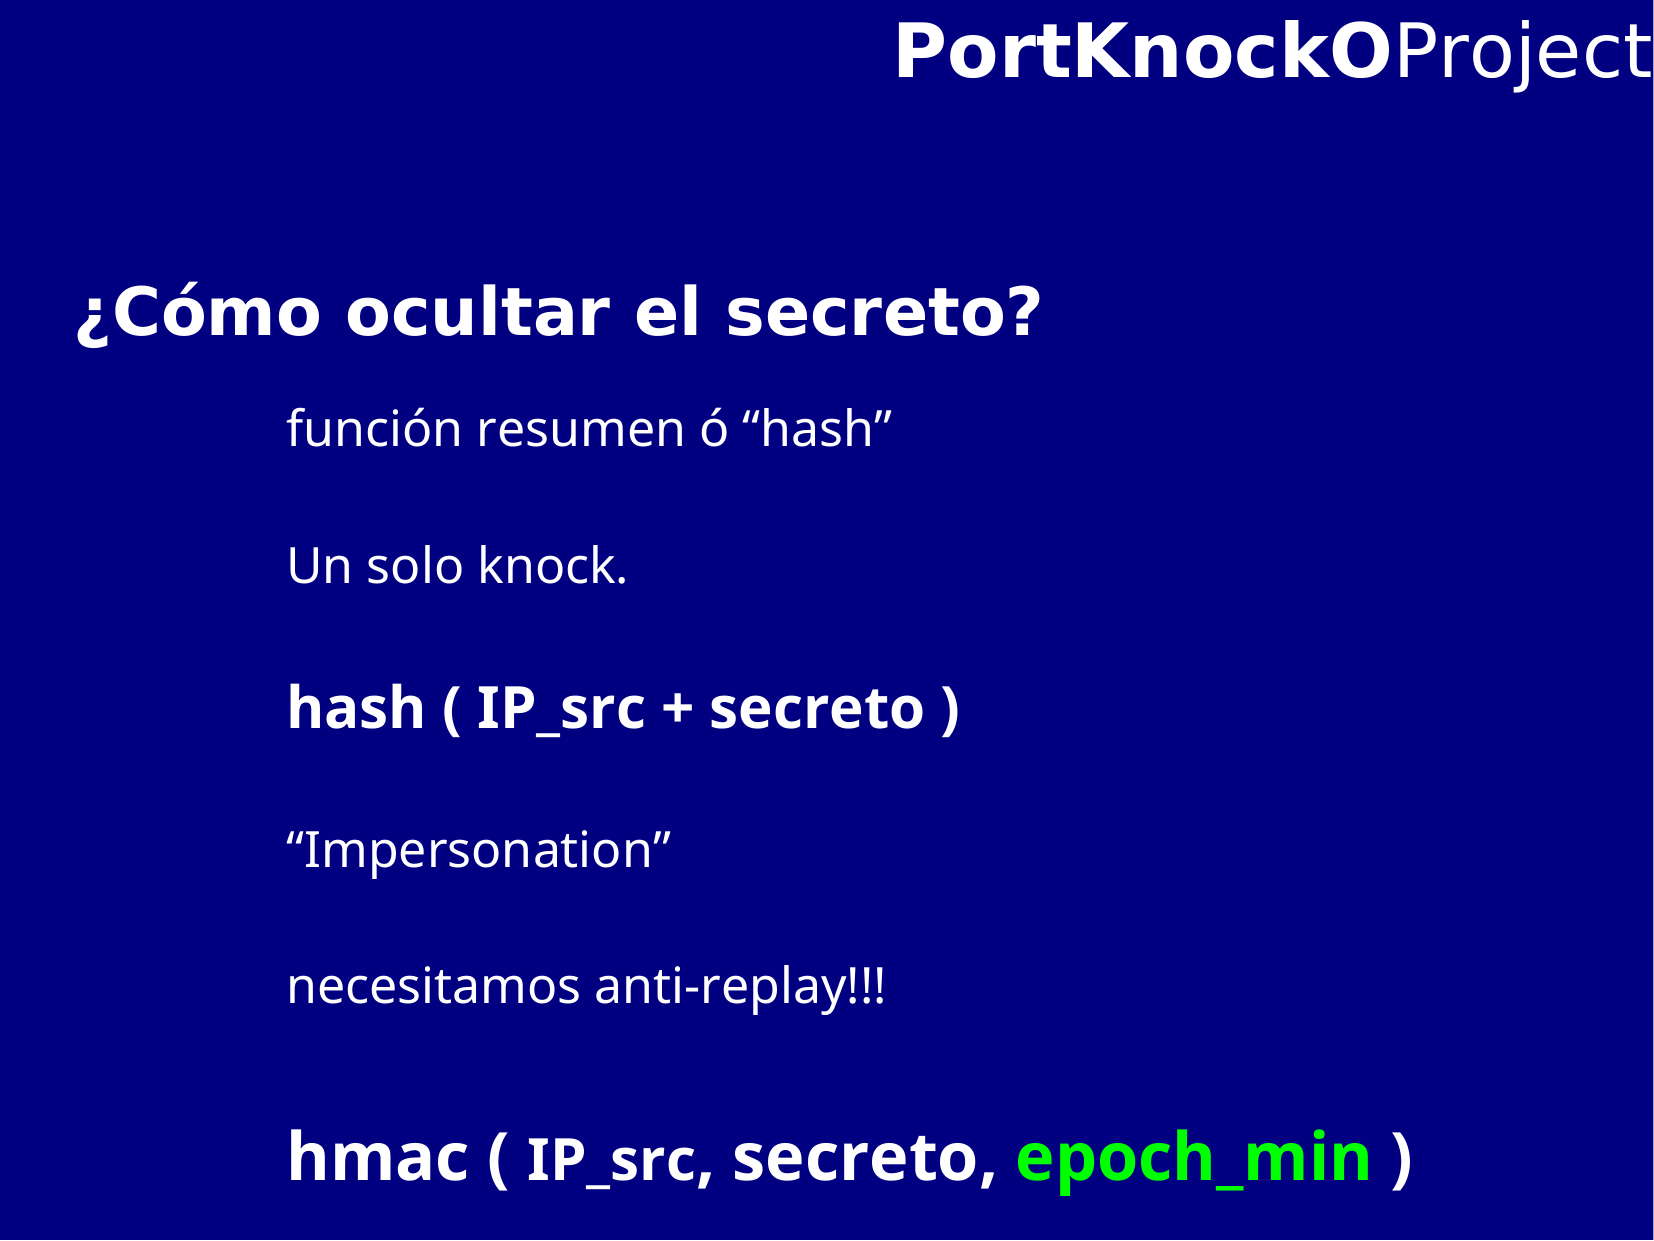

PortKnockOProject
¿Cómo ocultar el secreto?
función resumen ó “hash”
Un solo knock.
hash ( IP_src + secreto )
“Impersonation”
necesitamos anti-replay!!!
hmac ( IP_src, secreto, epoch_min )
"Un knock por IP por minuto"